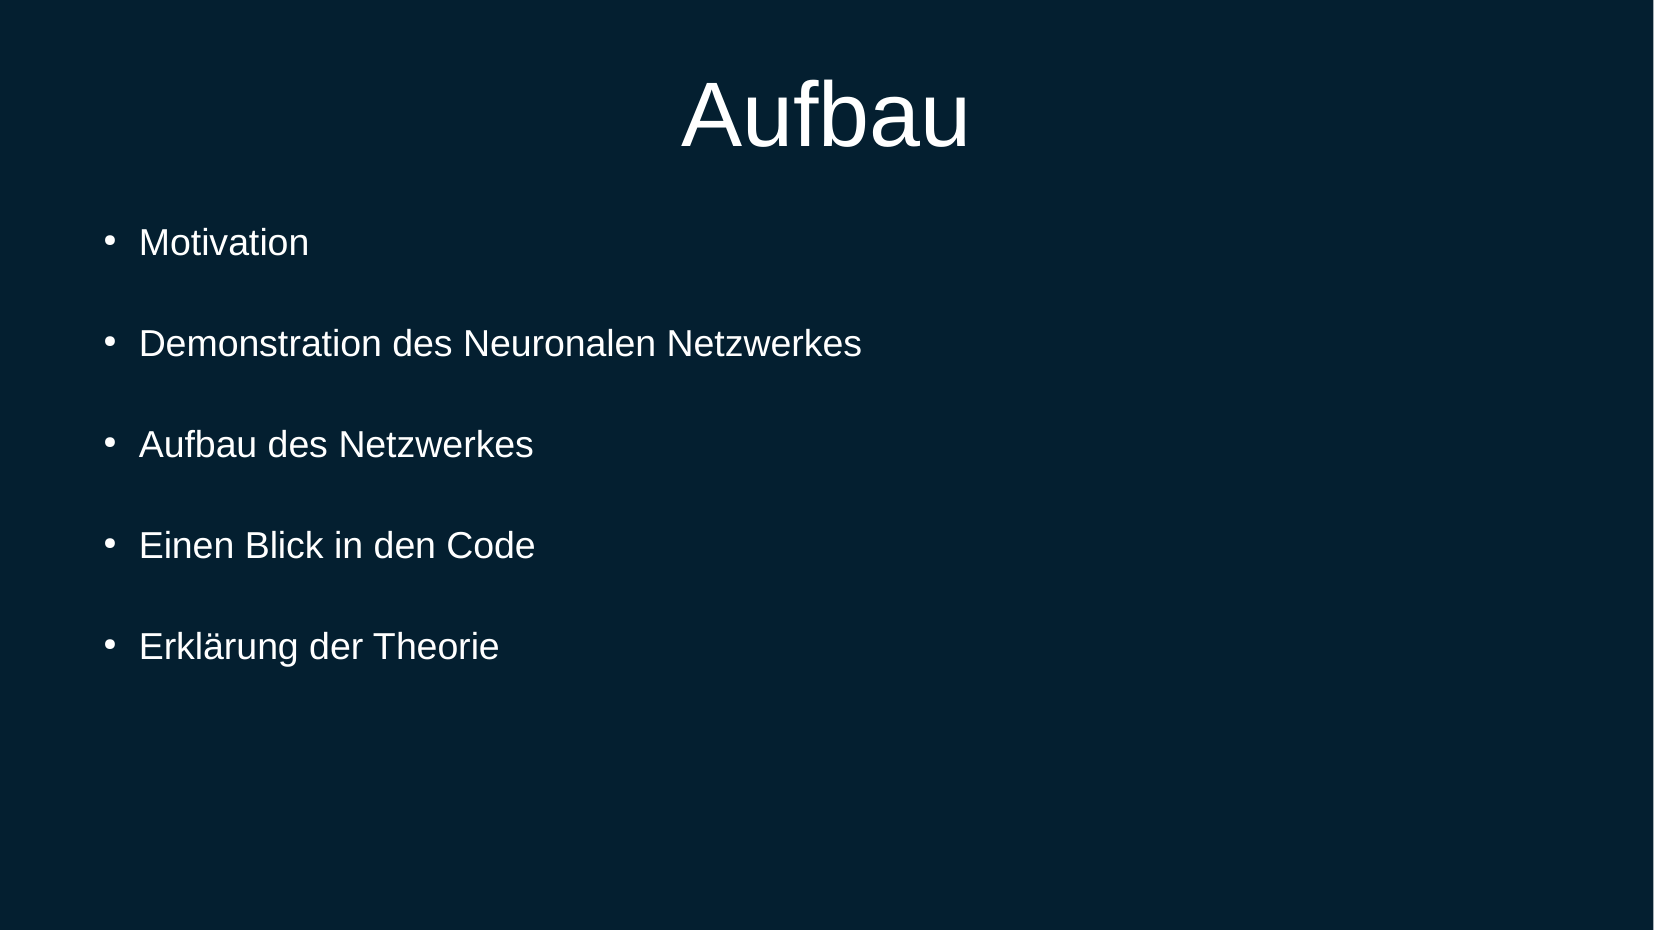

# Aufbau
Motivation
Demonstration des Neuronalen Netzwerkes
Aufbau des Netzwerkes
Einen Blick in den Code
Erklärung der Theorie